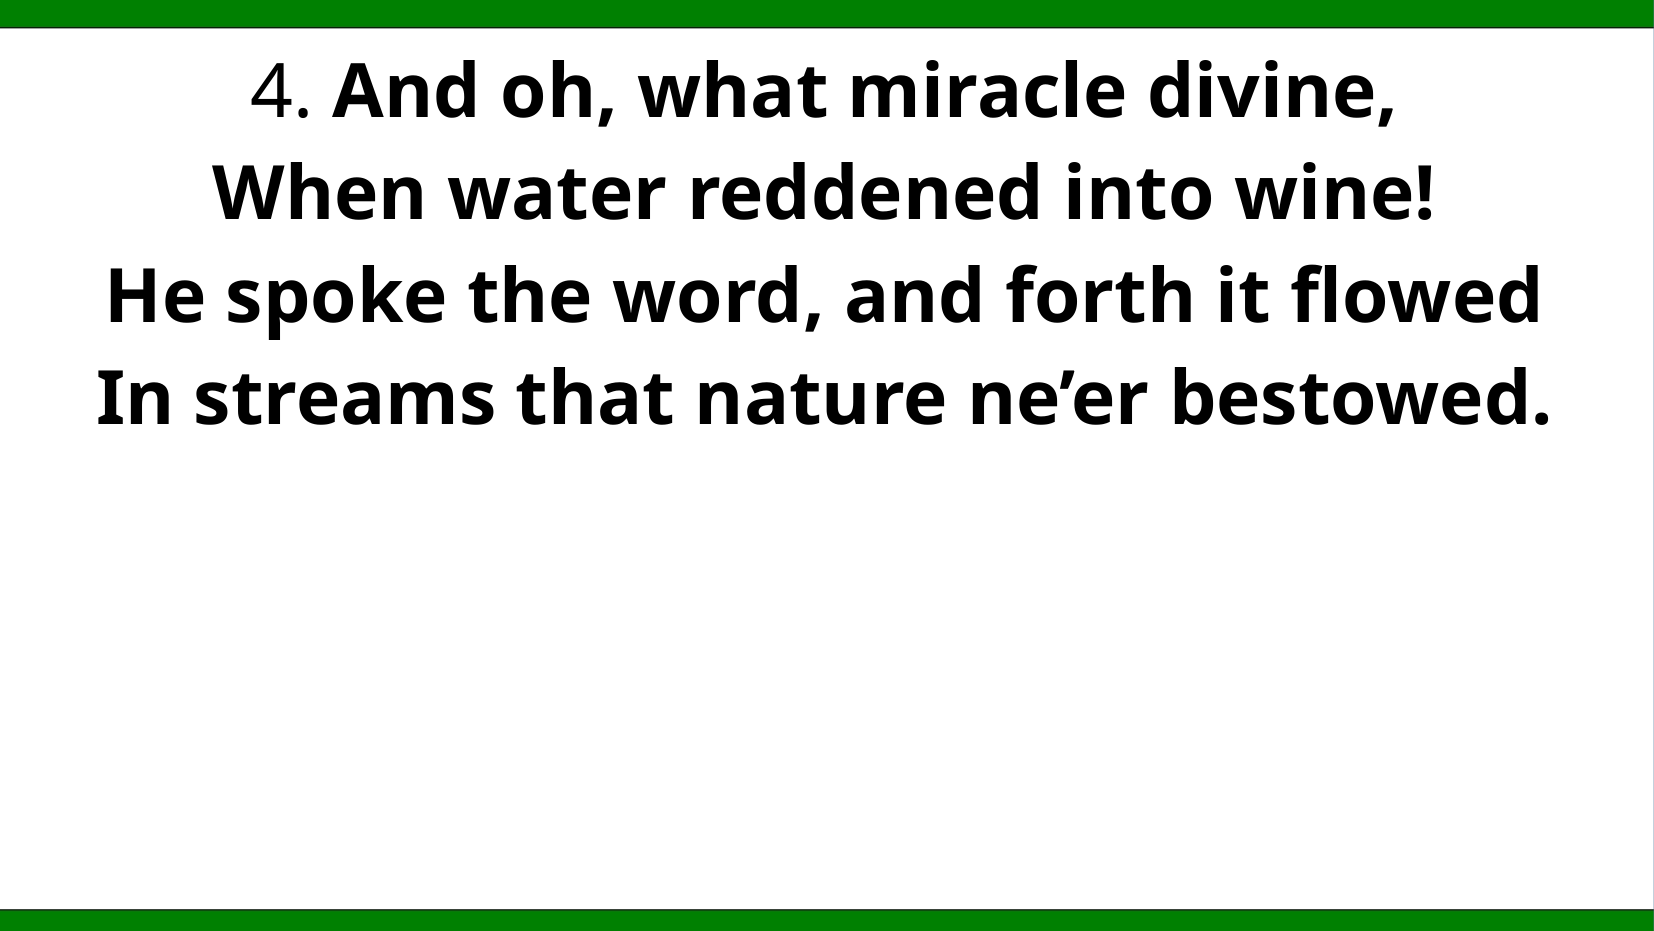

4. And oh, what miracle divine,
When water reddened into wine!
He spoke the word, and forth it flowed
In streams that nature ne’er bestowed.